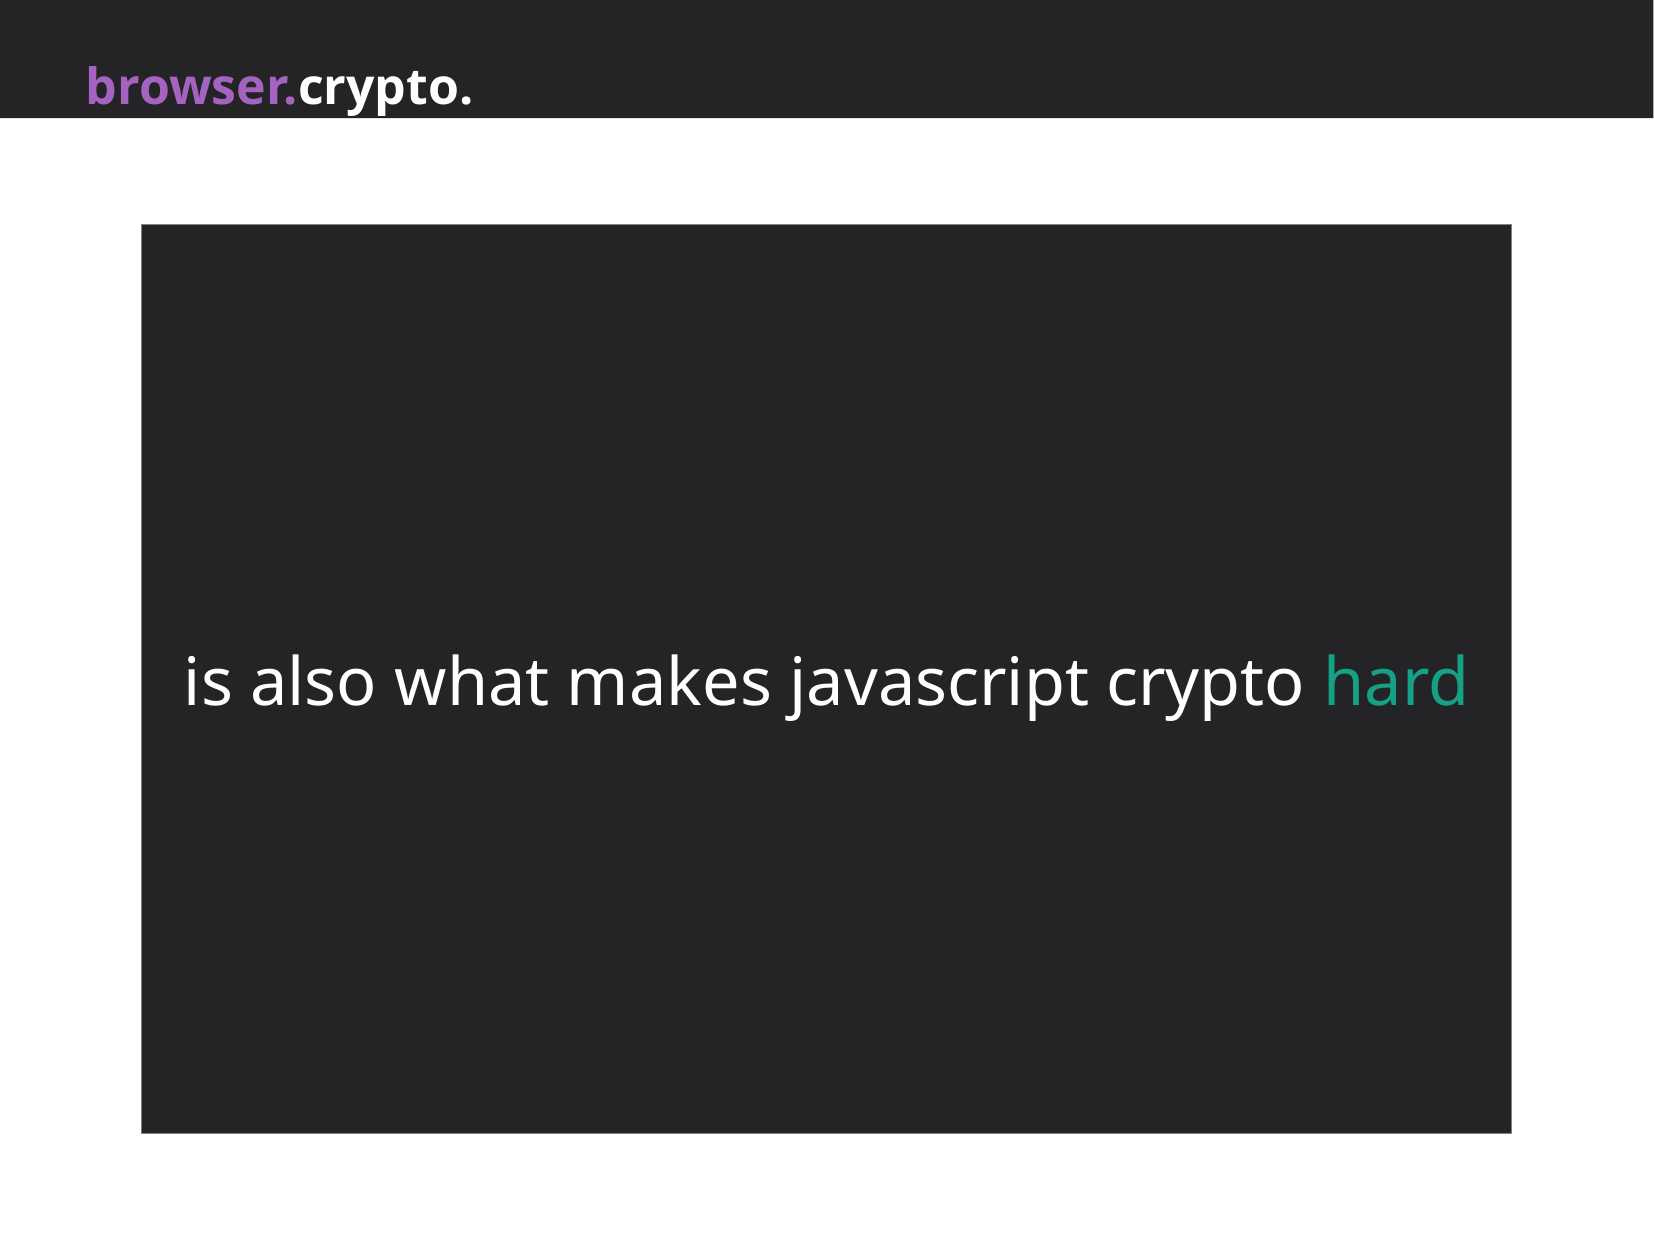

browser.crypto.
is also what makes javascript crypto hard